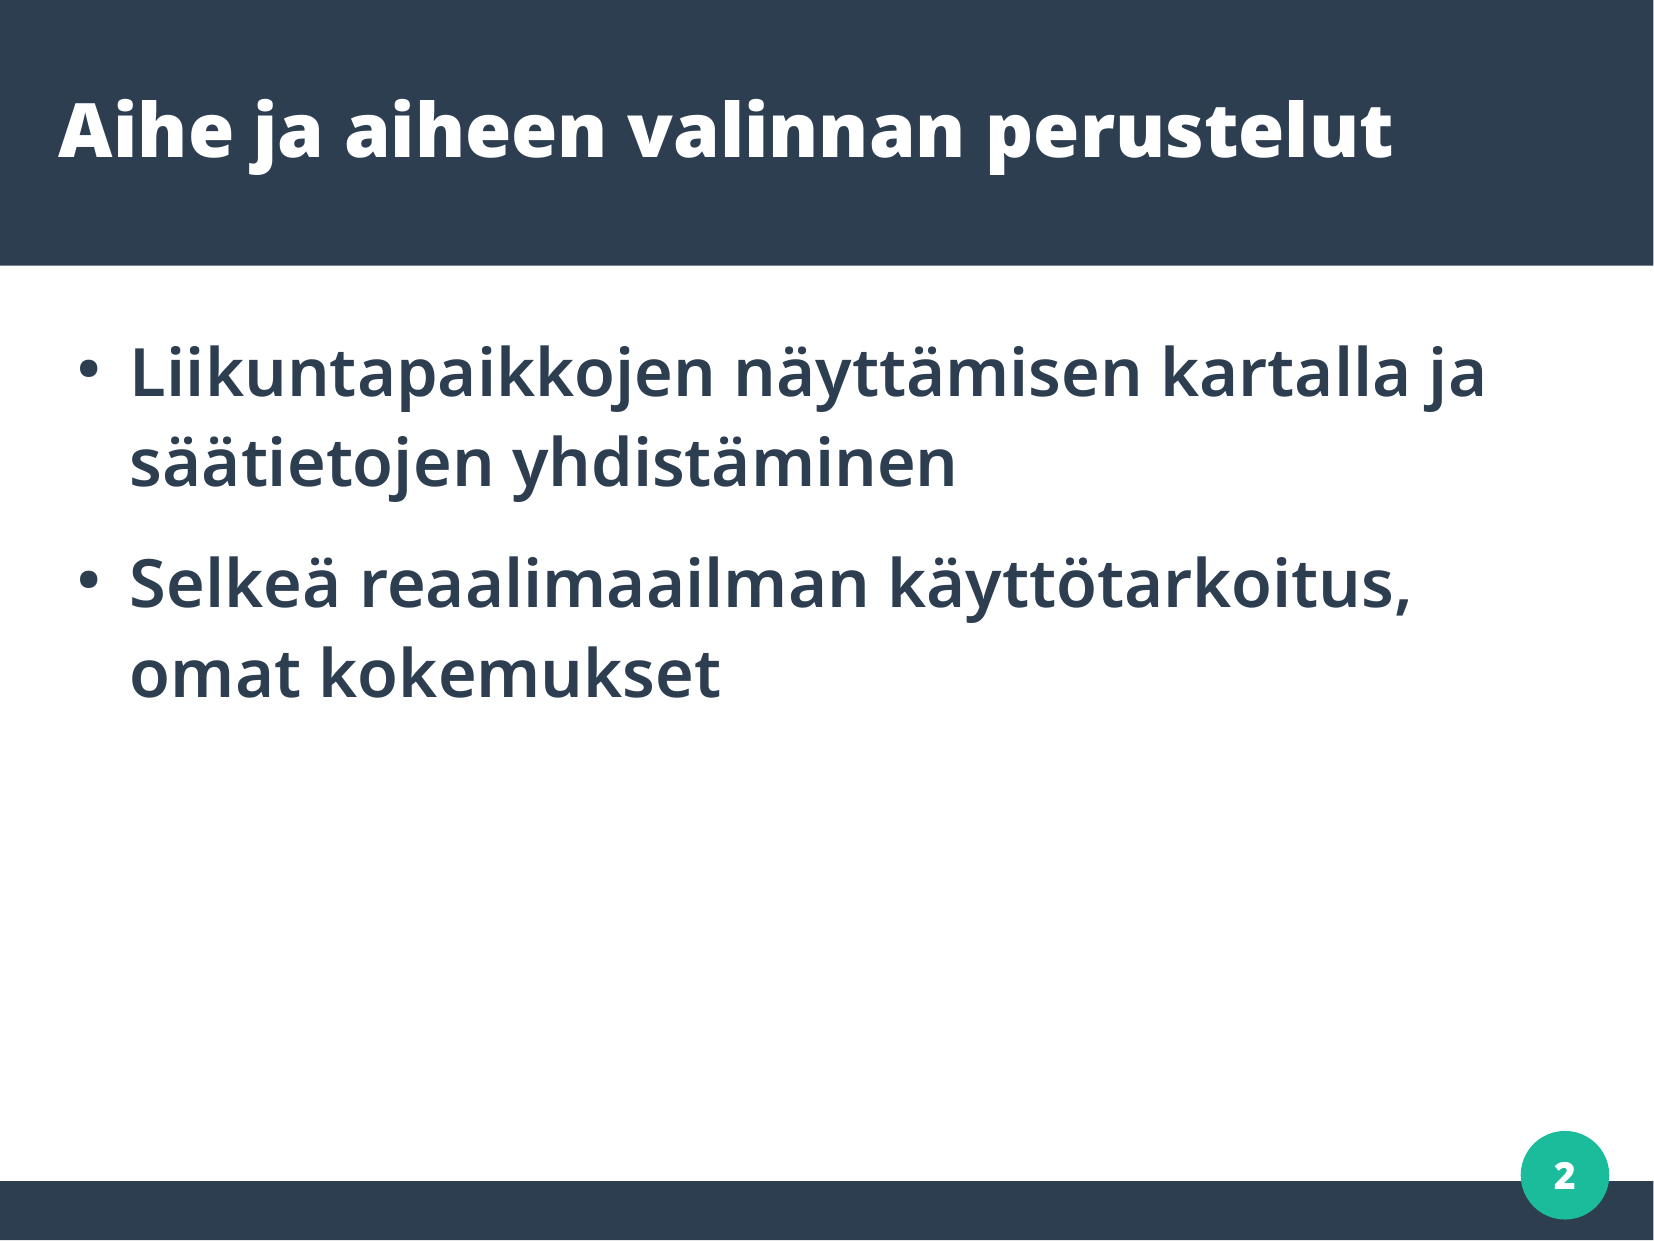

# Aihe ja aiheen valinnan perustelut
Liikuntapaikkojen näyttämisen kartalla ja säätietojen yhdistäminen
Selkeä reaalimaailman käyttötarkoitus, omat kokemukset
2